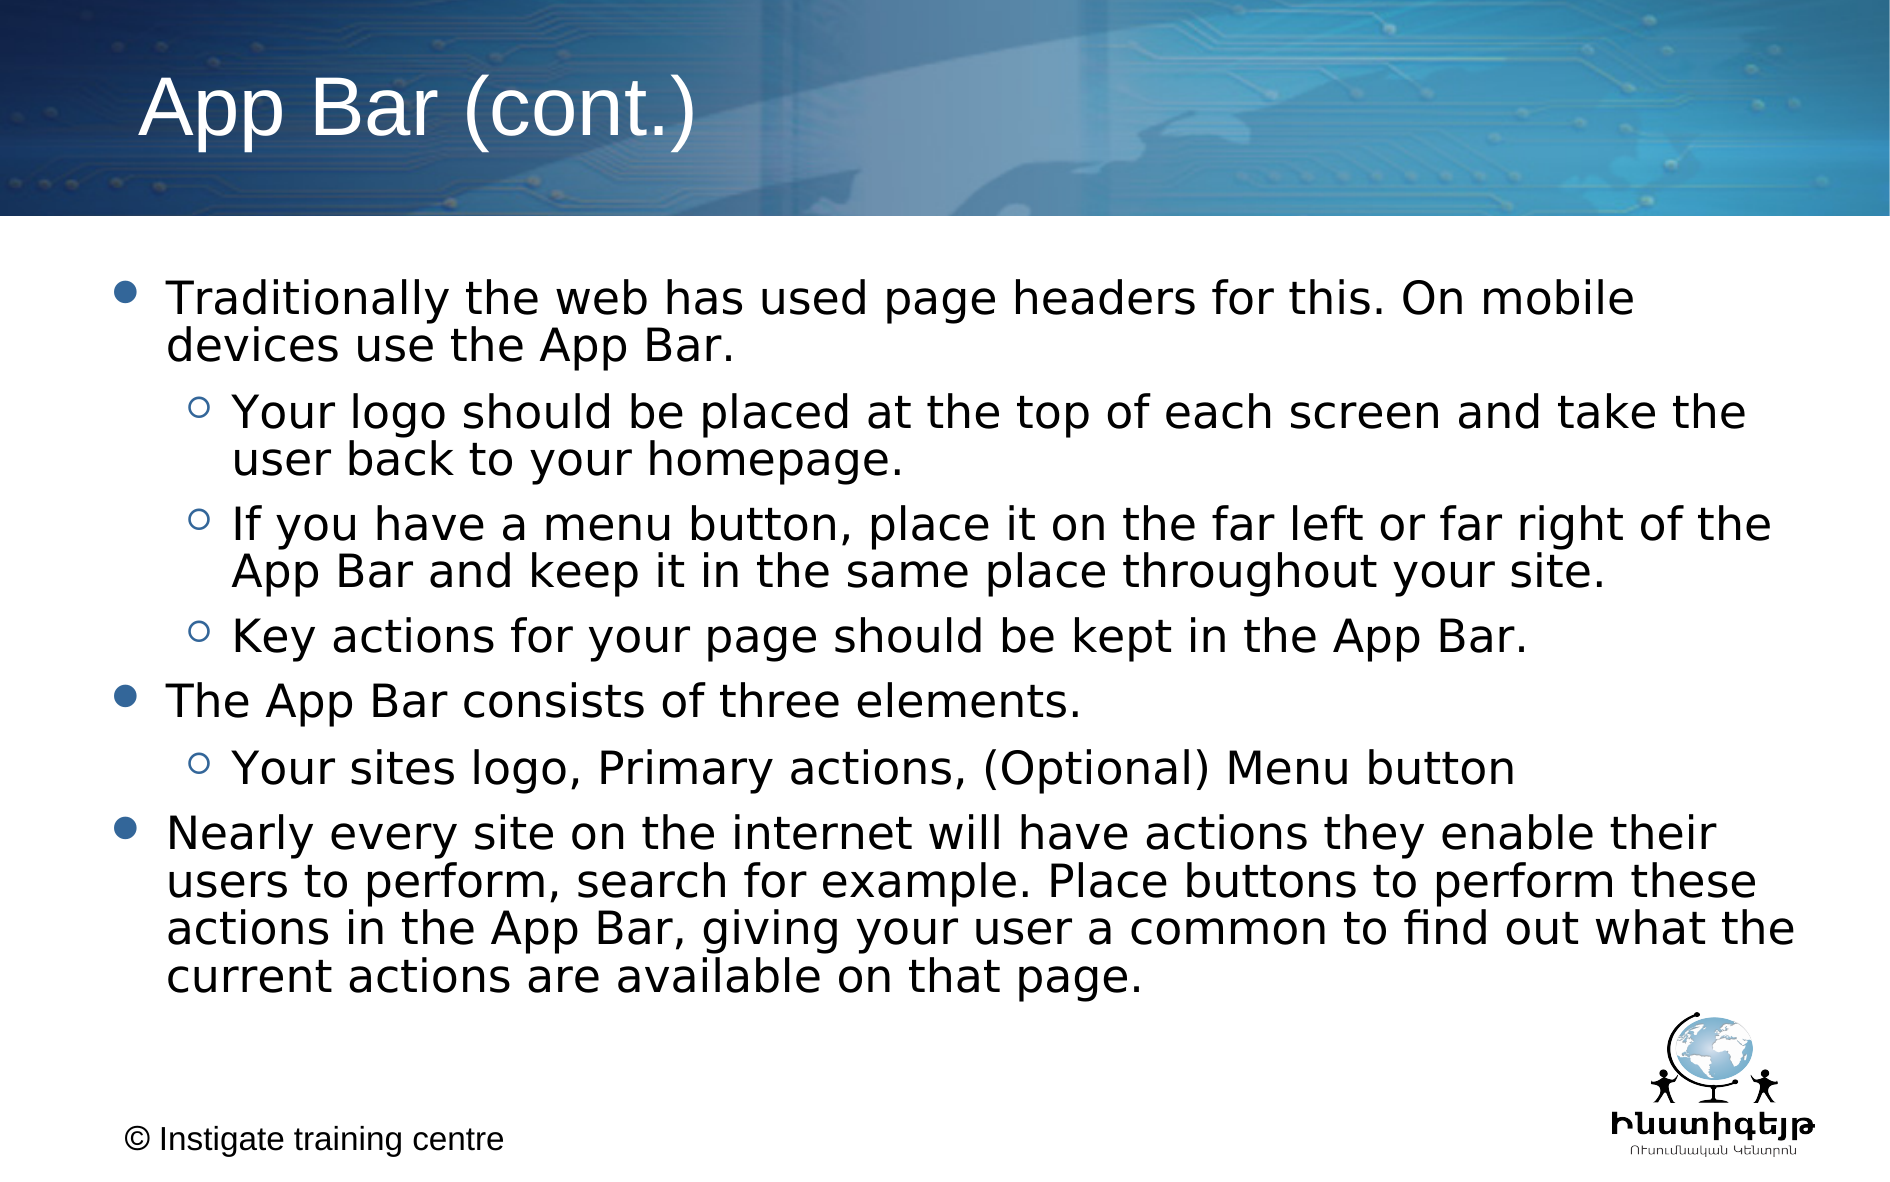

App Bar (cont.)
# Traditionally the web has used page headers for this. On mobile devices use the App Bar.
Your logo should be placed at the top of each screen and take the user back to your homepage.
If you have a menu button, place it on the far left or far right of the App Bar and keep it in the same place throughout your site.
Key actions for your page should be kept in the App Bar.
The App Bar consists of three elements.
Your sites logo, Primary actions, (Optional) Menu button
Nearly every site on the internet will have actions they enable their users to perform, search for example. Place buttons to perform these actions in the App Bar, giving your user a common to find out what the current actions are available on that page.